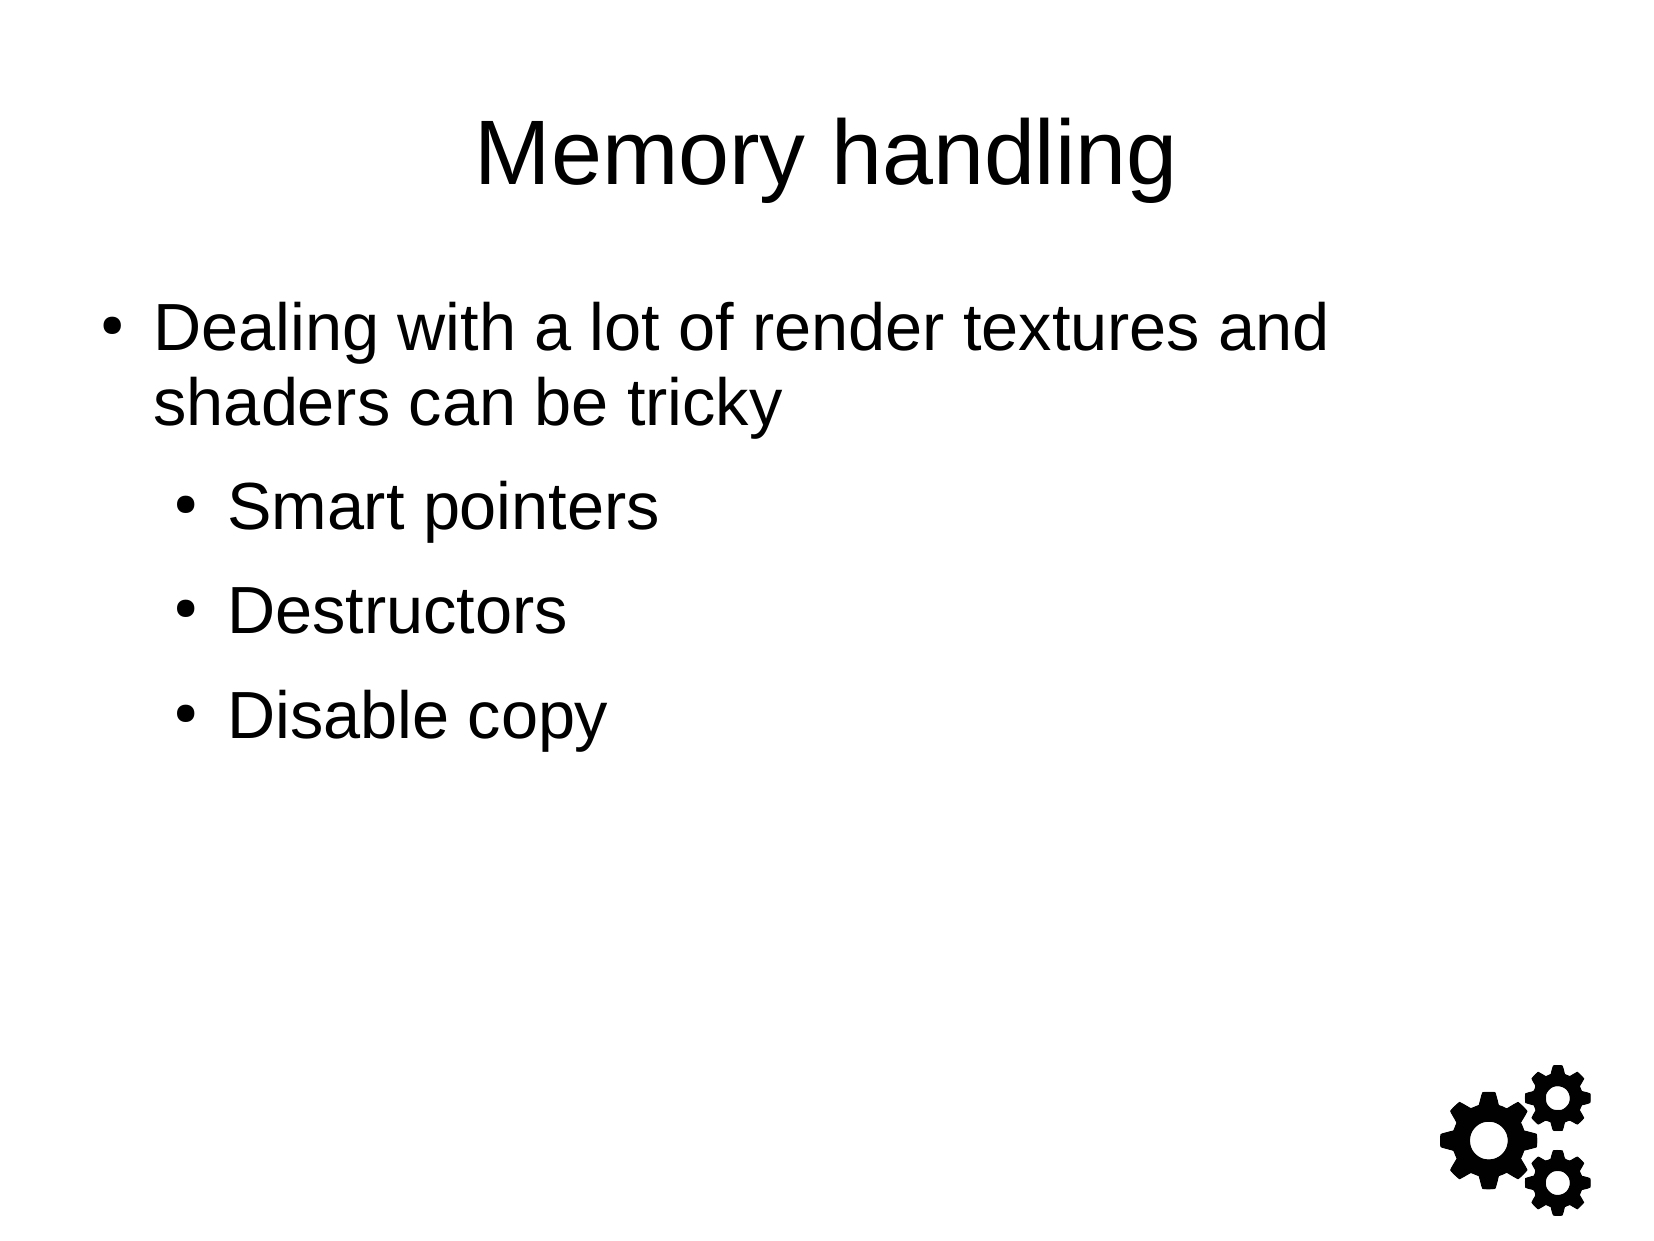

# Memory handling
Dealing with a lot of render textures and shaders can be tricky
Smart pointers
Destructors
Disable copy